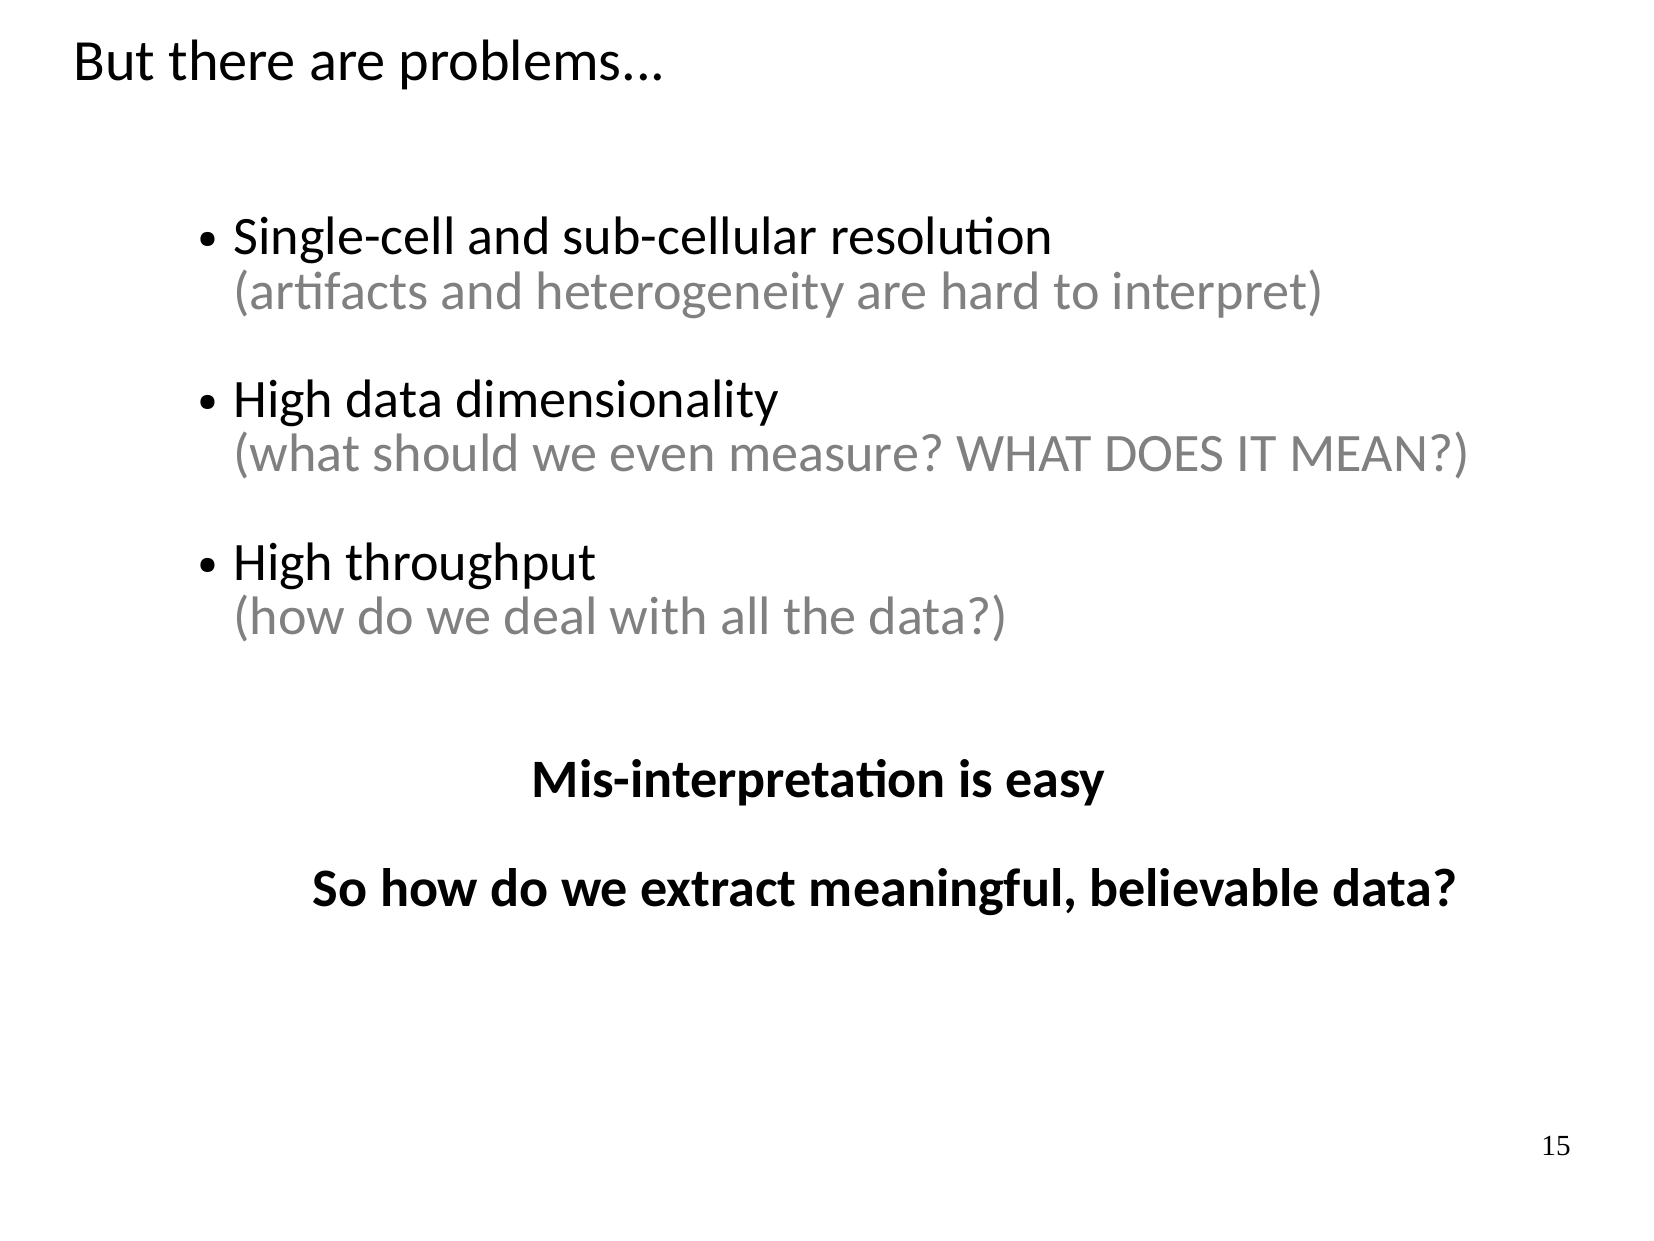

But there are problems...
Single-cell and sub-cellular resolution
(artifacts and heterogeneity are hard to interpret)
High data dimensionality
(what should we even measure? WHAT DOES IT MEAN?)
High throughput
(how do we deal with all the data?)
					Mis-interpretation is easy
So how do we extract meaningful, believable data?
15